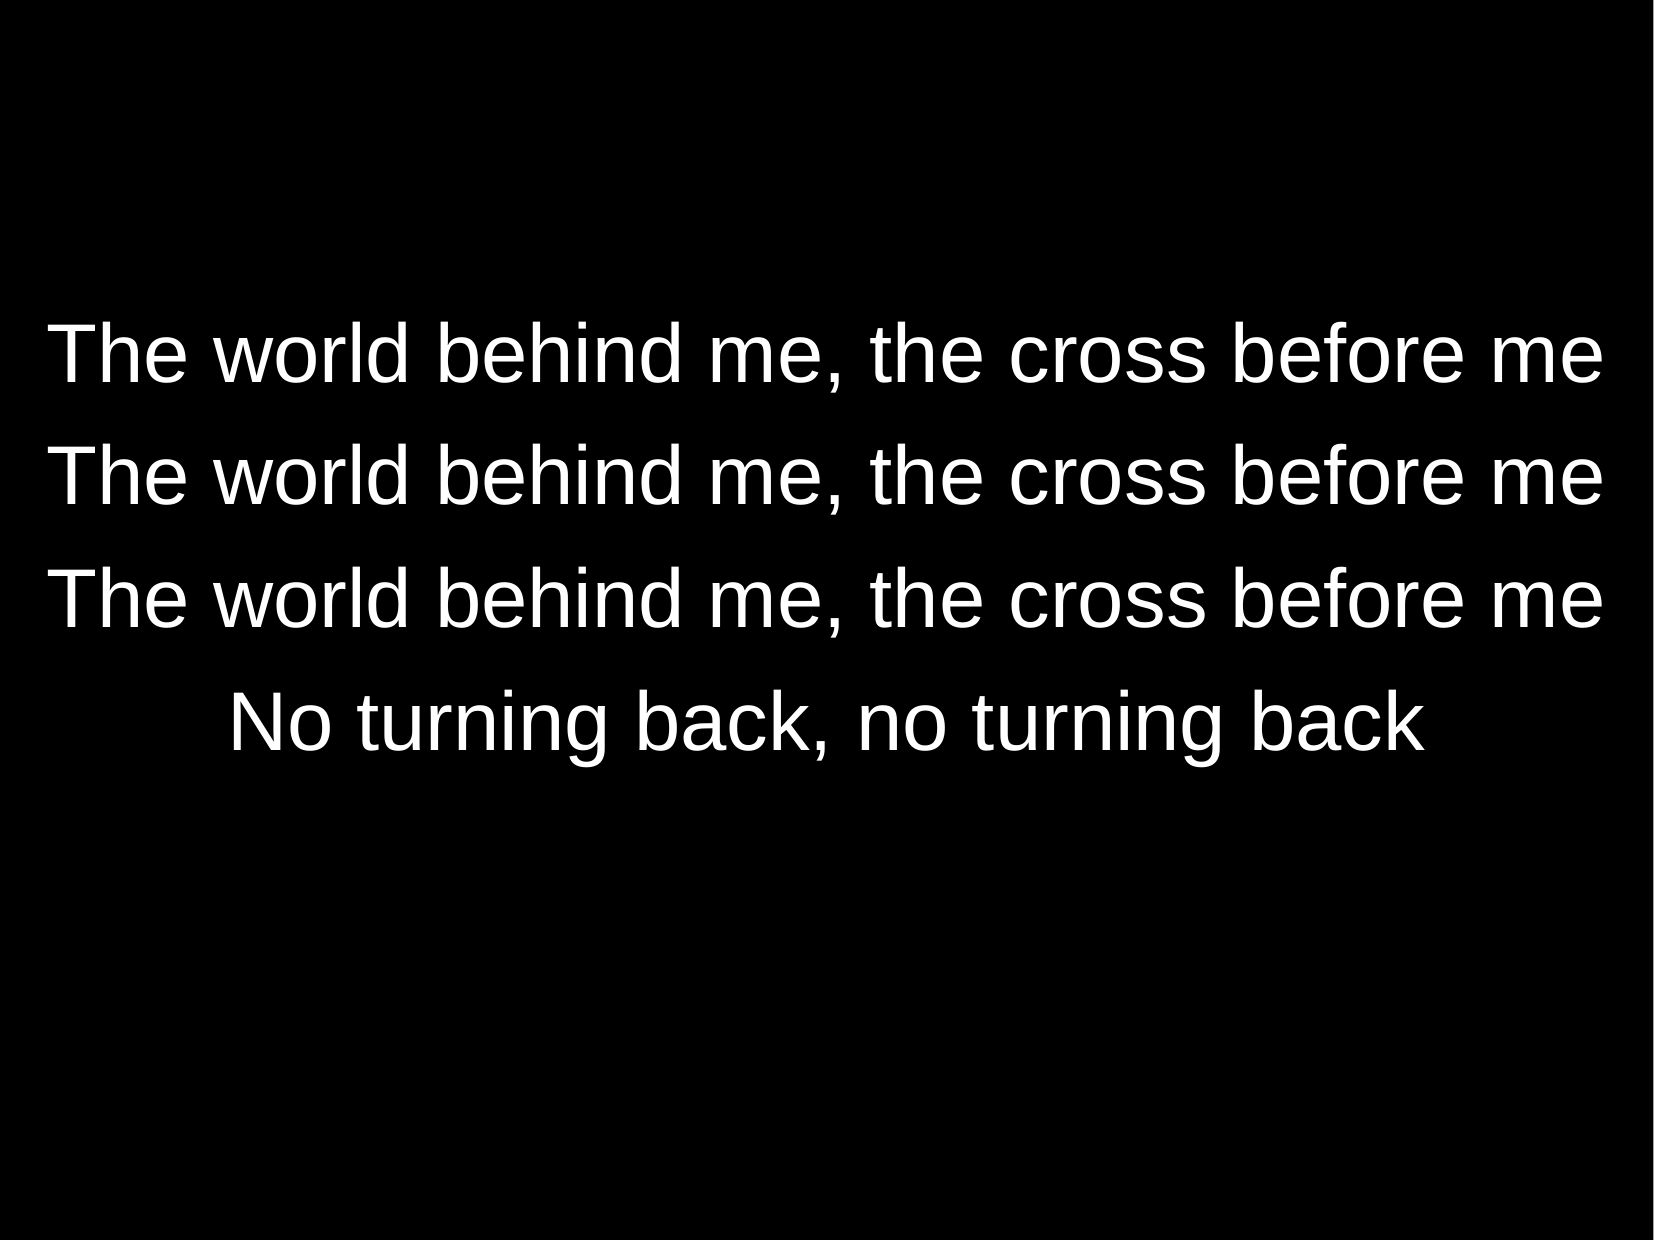

#
The world behind me, the cross before me
The world behind me, the cross before me
The world behind me, the cross before me
No turning back, no turning back